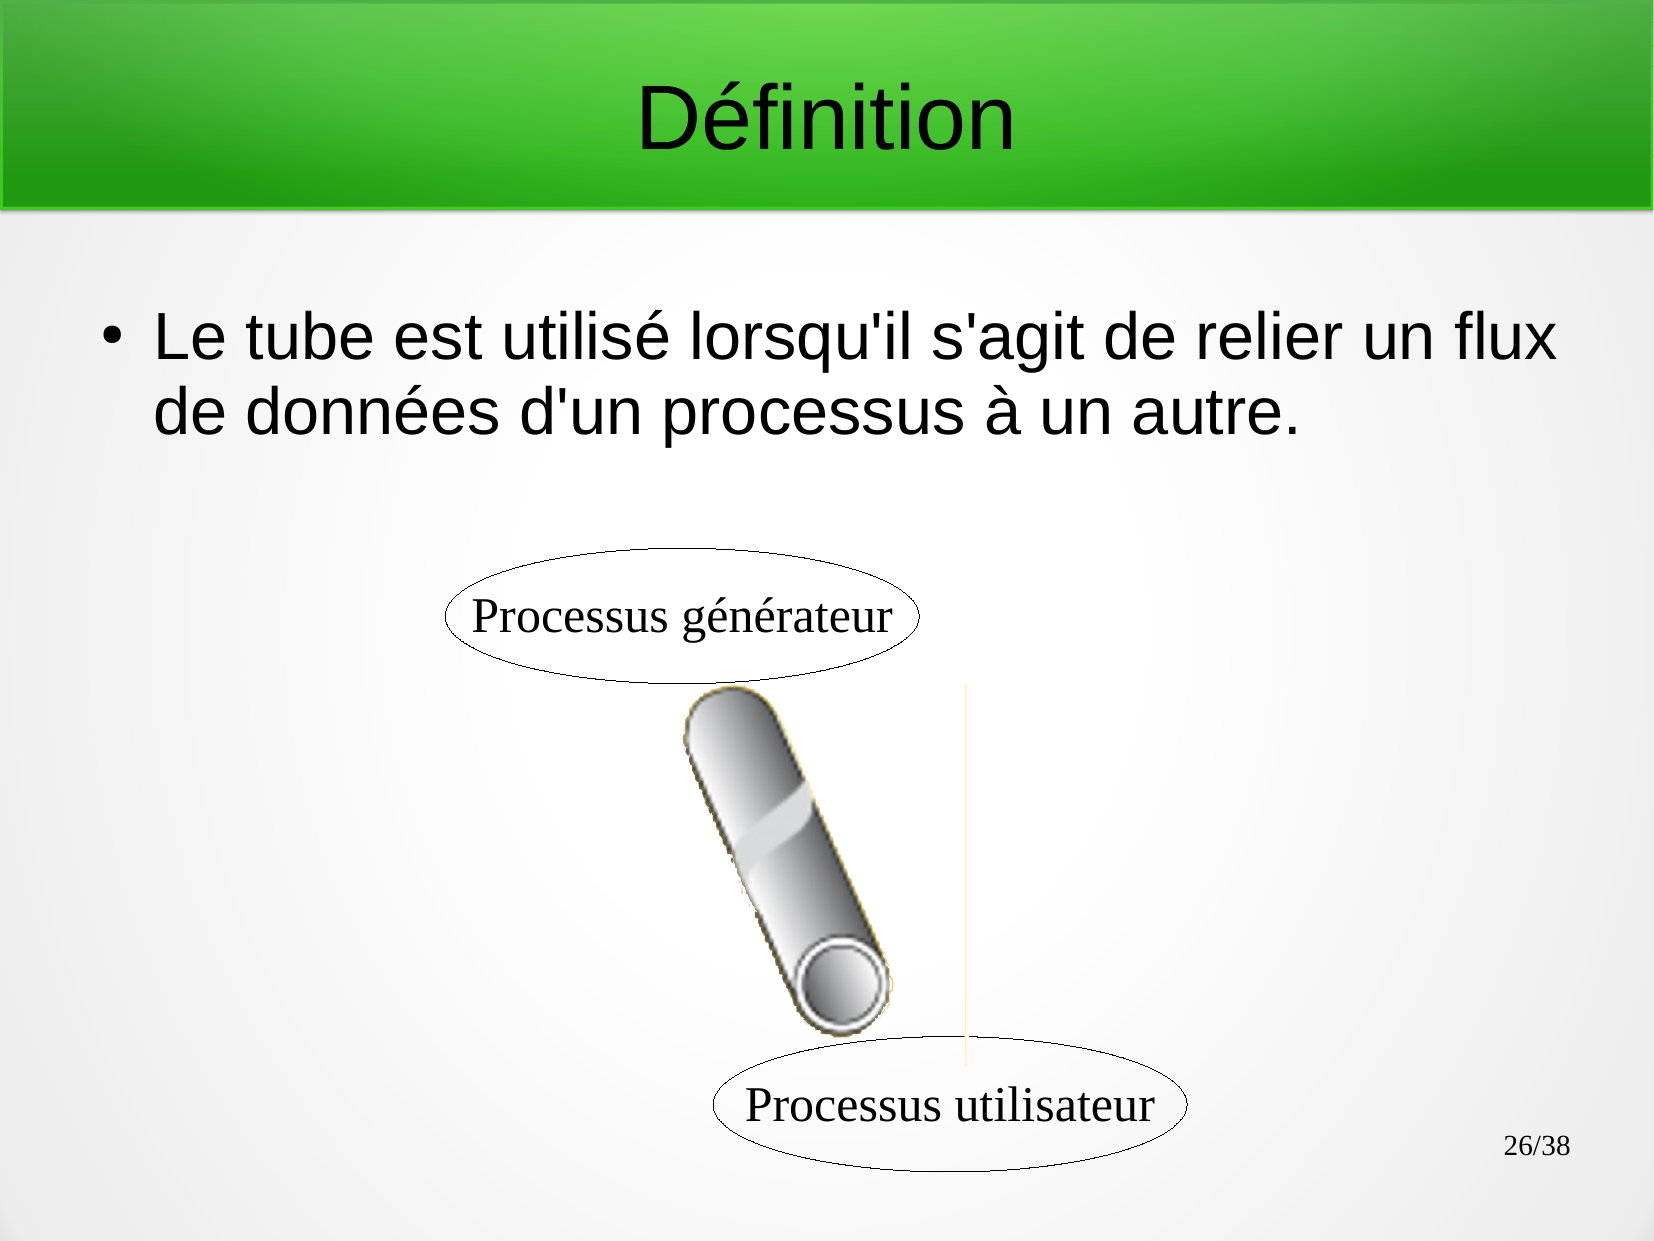

# Définition
Le tube est utilisé lorsqu'il s'agit de relier un flux de données d'un processus à un autre.
Processus générateur
Processus utilisateur
26